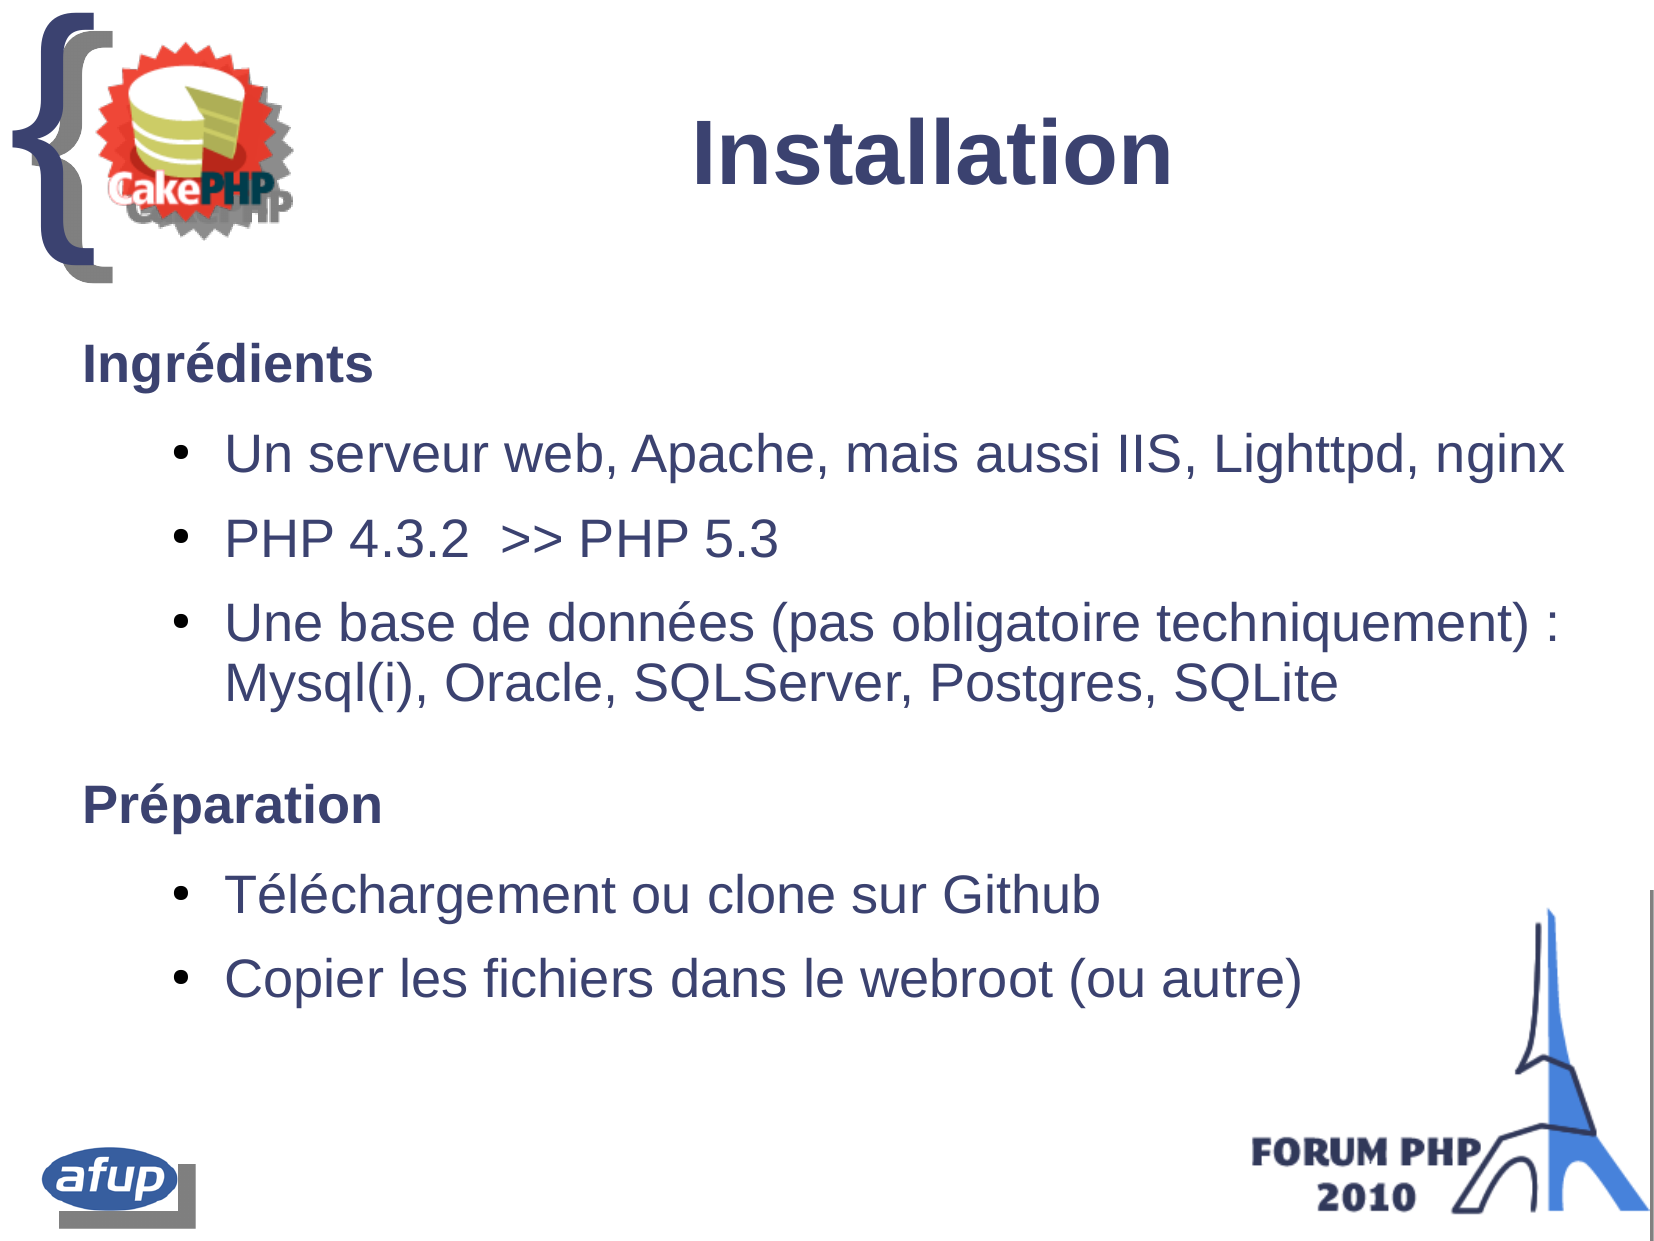

# Installation
Ingrédients
Un serveur web, Apache, mais aussi IIS, Lighttpd, nginx
PHP 4.3.2 >> PHP 5.3
Une base de données (pas obligatoire techniquement) : Mysql(i), Oracle, SQLServer, Postgres, SQLite
Préparation
Téléchargement ou clone sur Github
Copier les fichiers dans le webroot (ou autre)